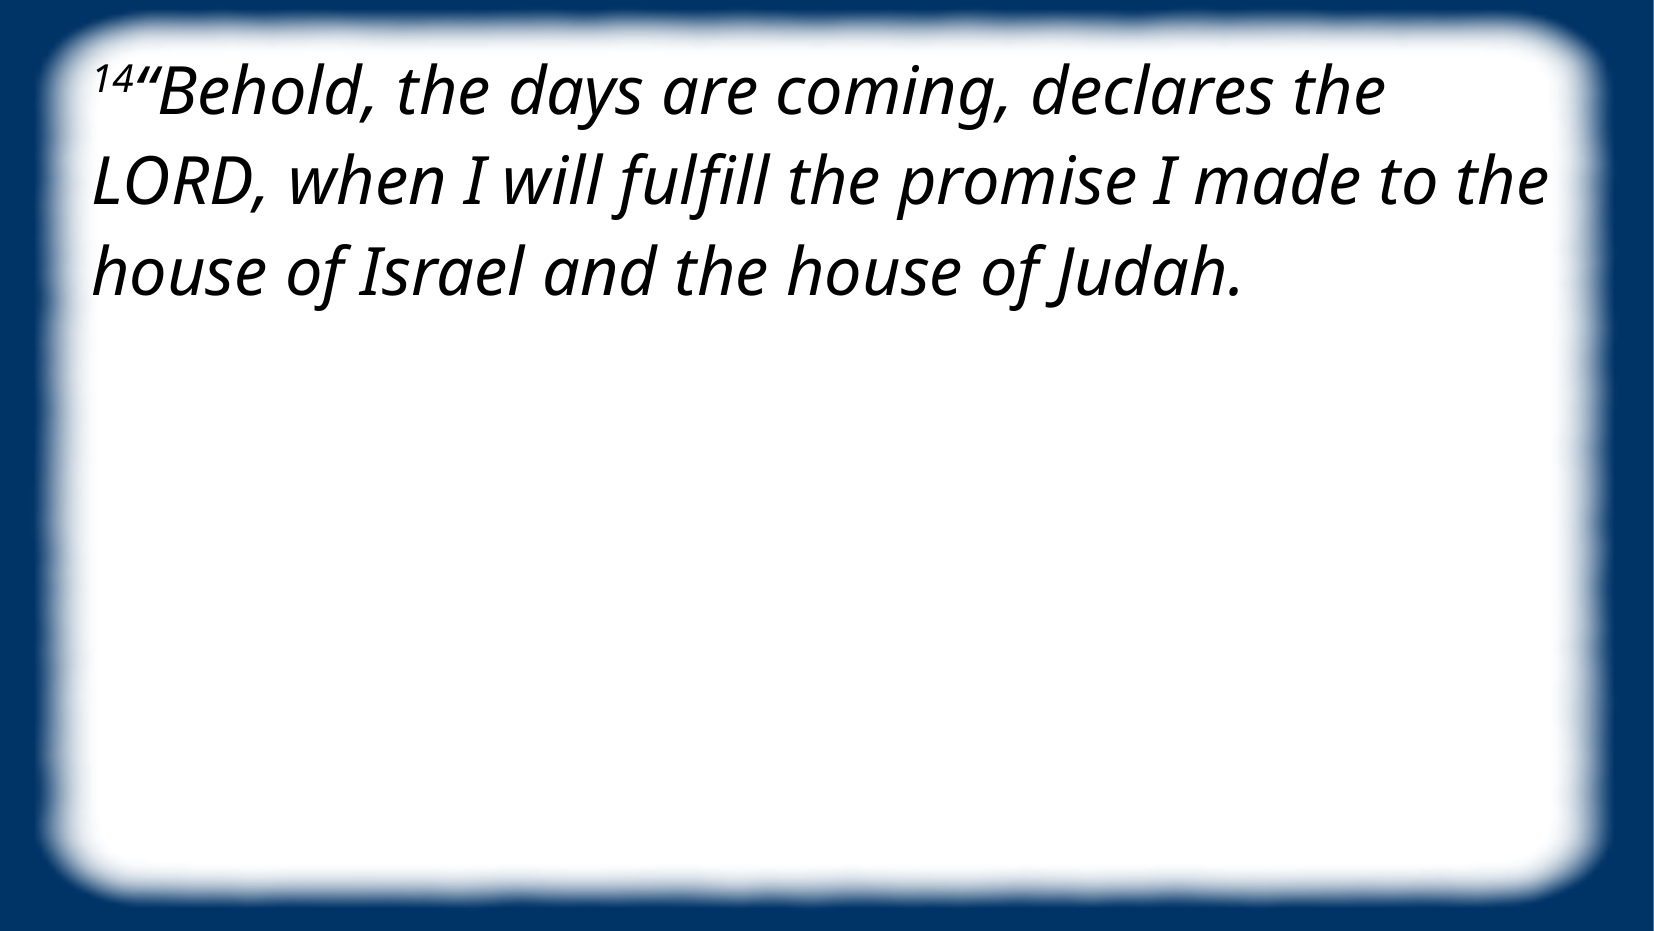

14“Behold, the days are coming, declares the LORD, when I will fulfill the promise I made to the house of Israel and the house of Judah.